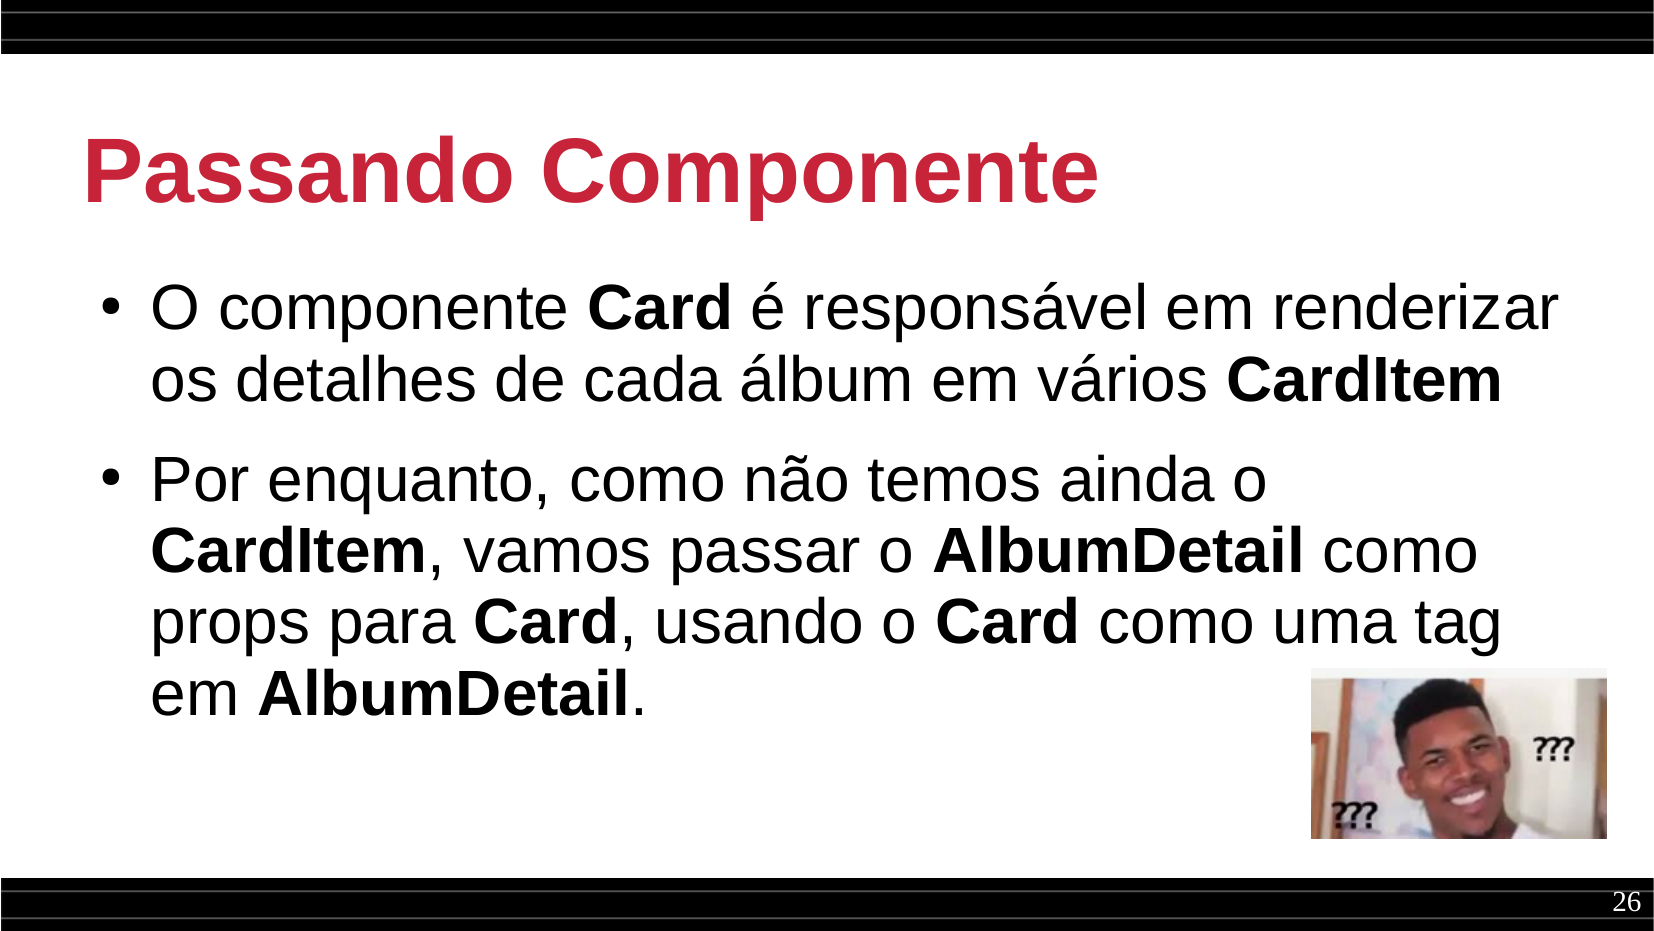

# Passando Componente
O componente Card é responsável em renderizar os detalhes de cada álbum em vários CardItem
Por enquanto, como não temos ainda o CardItem, vamos passar o AlbumDetail como props para Card, usando o Card como uma tag em AlbumDetail.